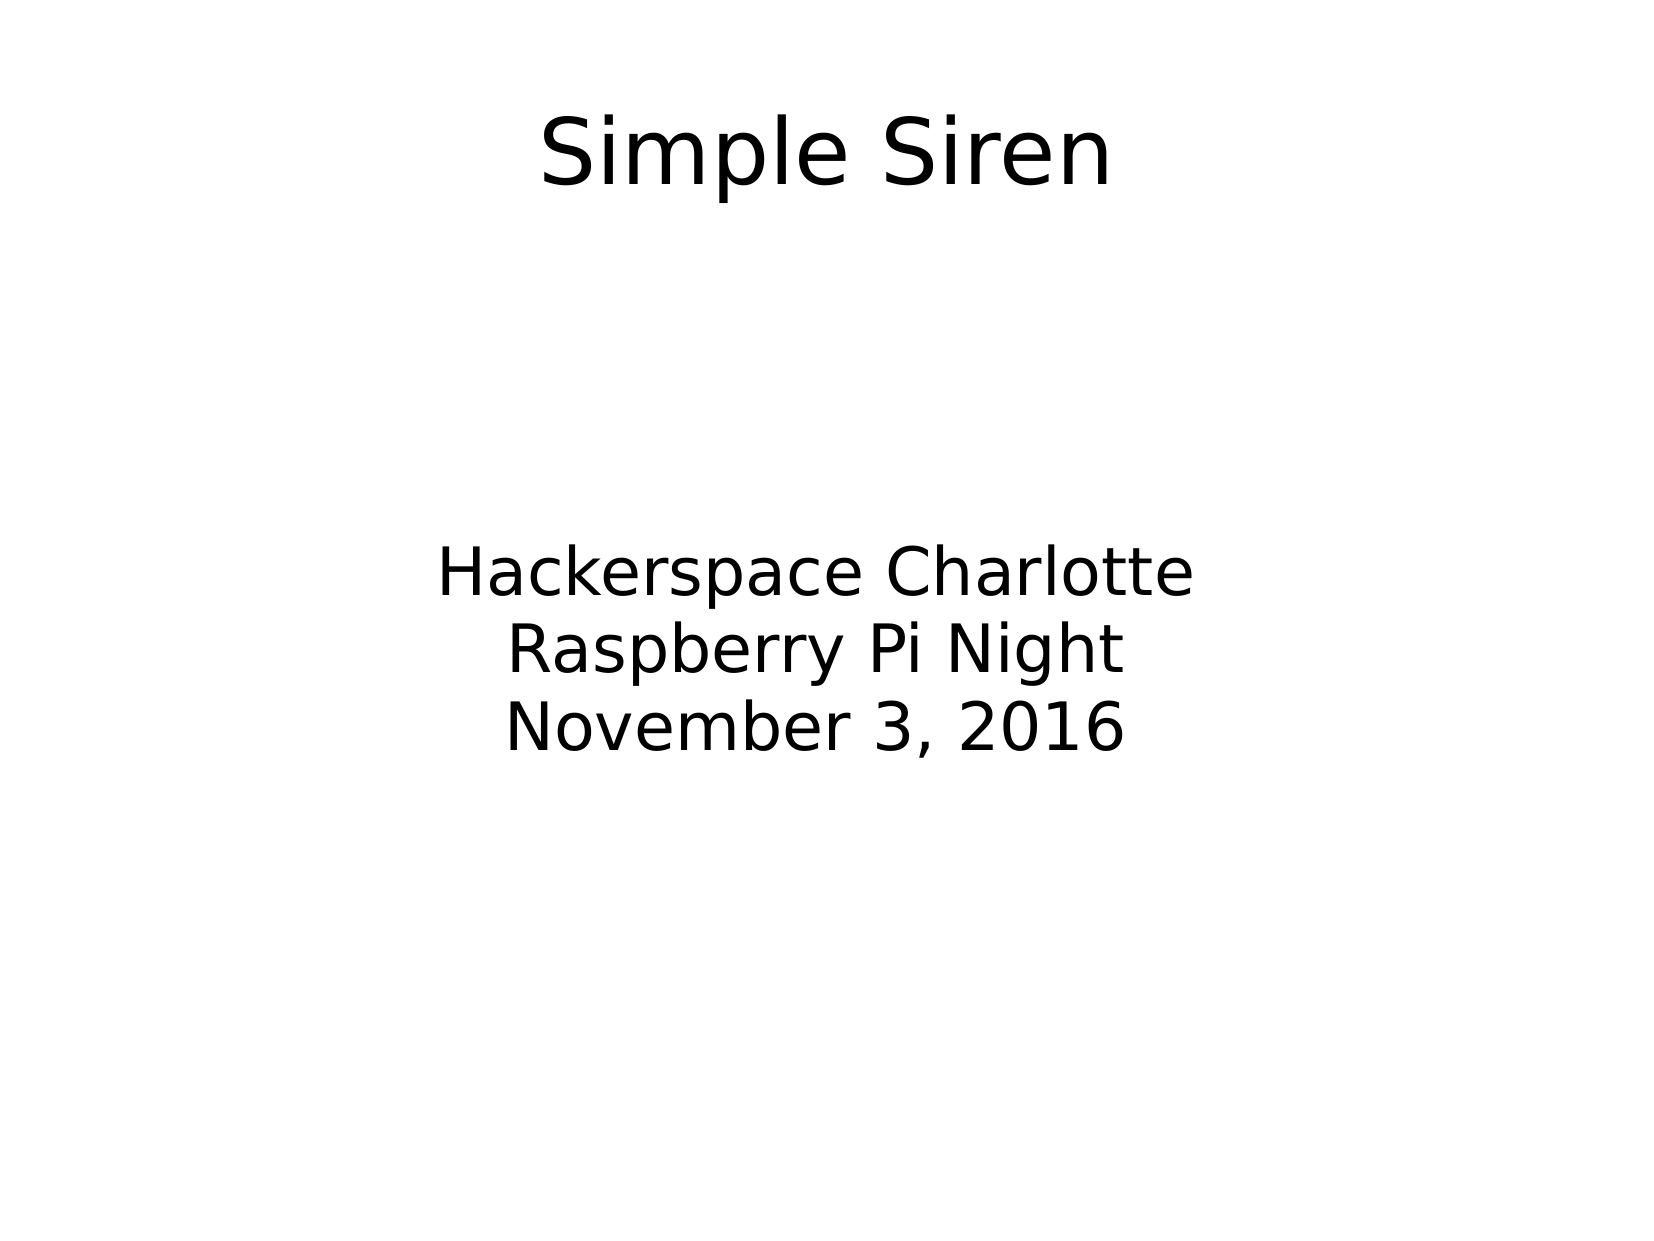

# Simple Siren
Hackerspace Charlotte
Raspberry Pi Night
November 3, 2016